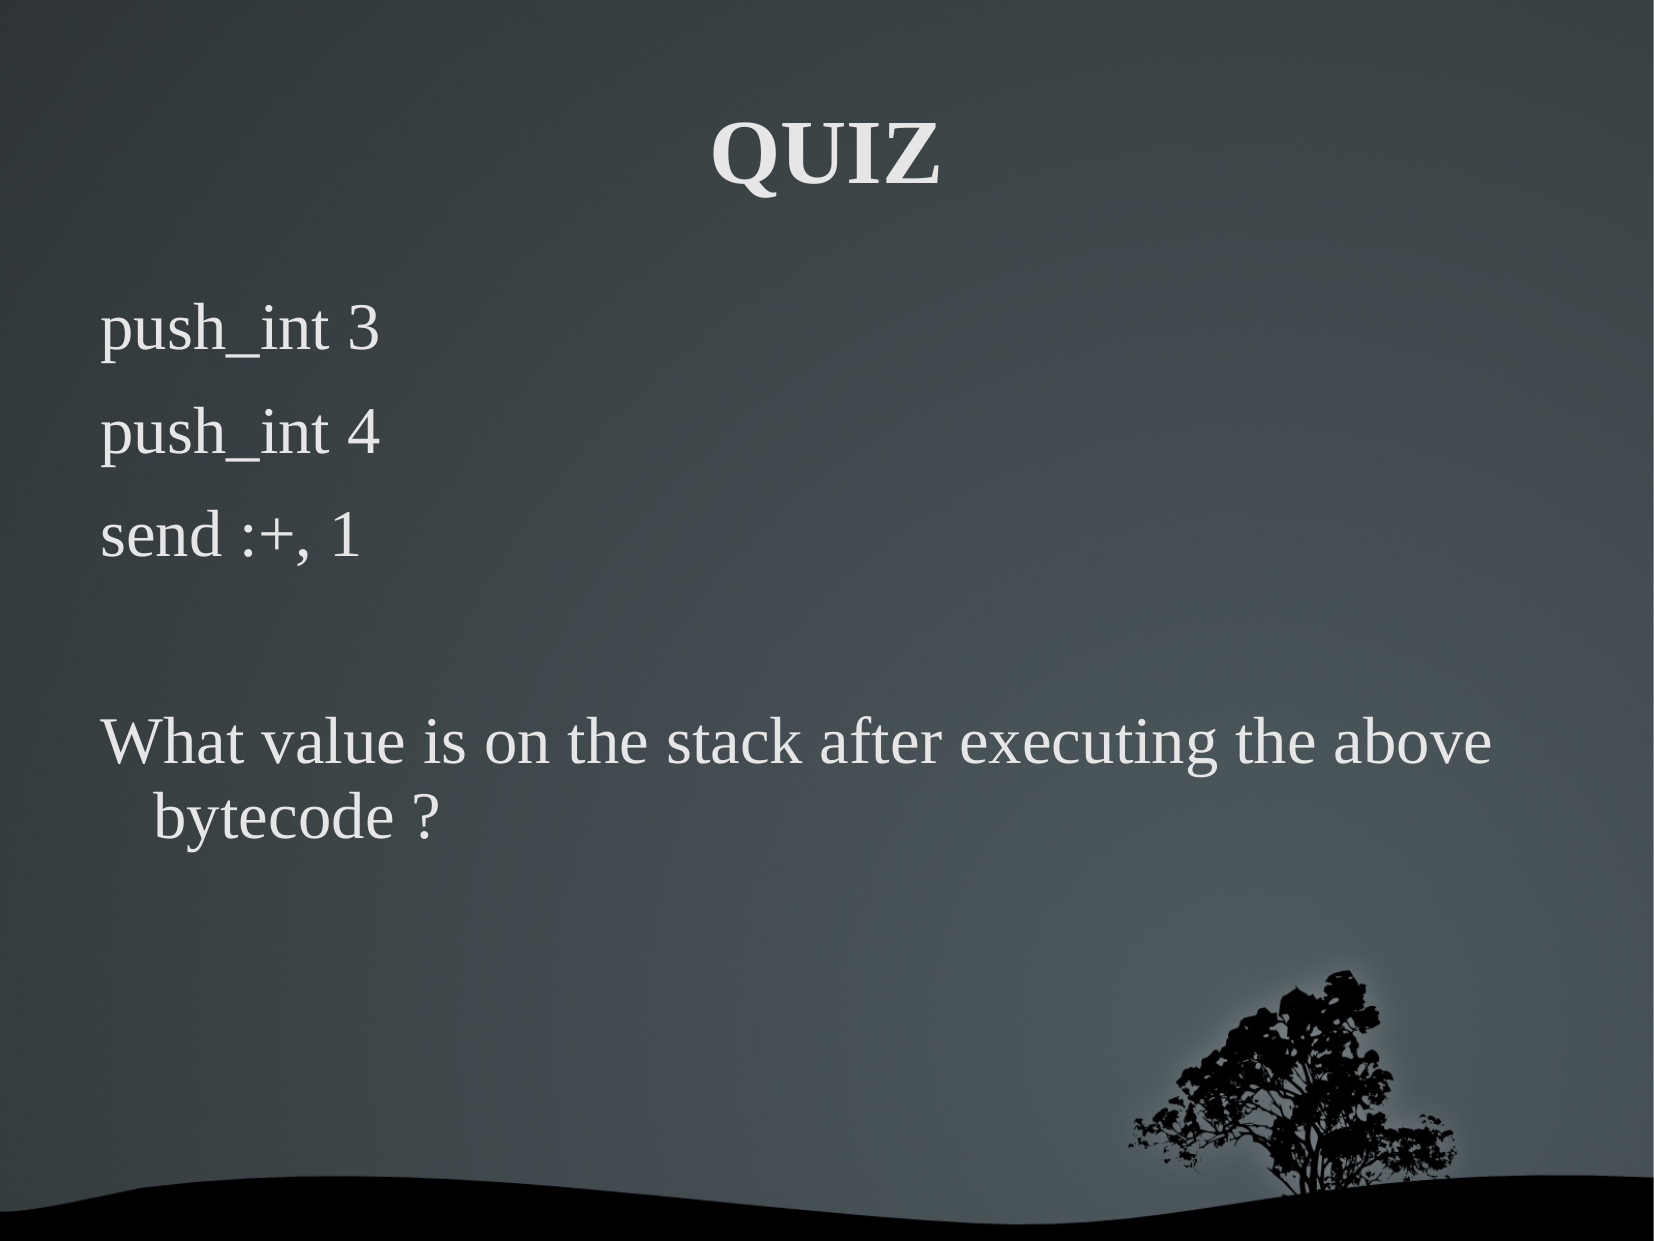

# QUIZ
push_int 3
push_int 4
send :+, 1
What value is on the stack after executing the above bytecode ?